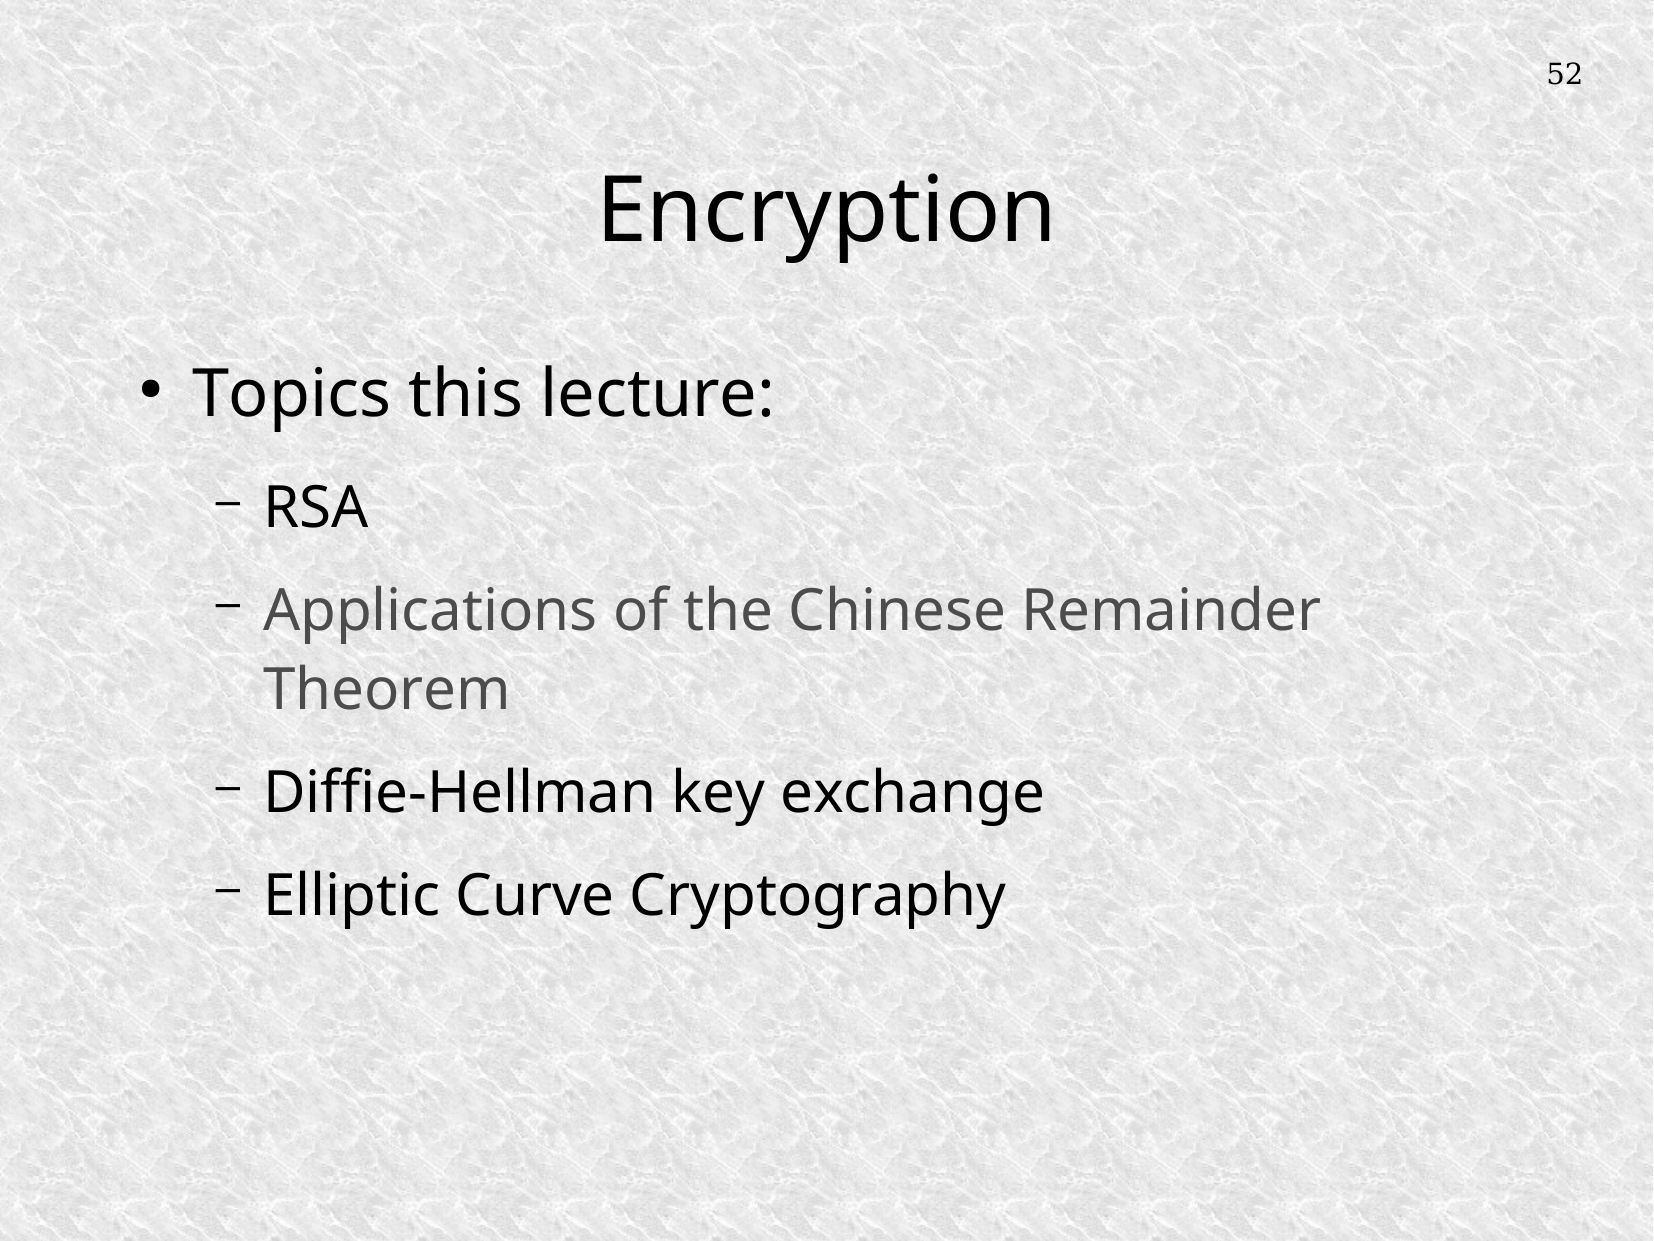

52
# Encryption
Topics this lecture:
RSA
Applications of the Chinese Remainder Theorem
Diffie-Hellman key exchange
Elliptic Curve Cryptography